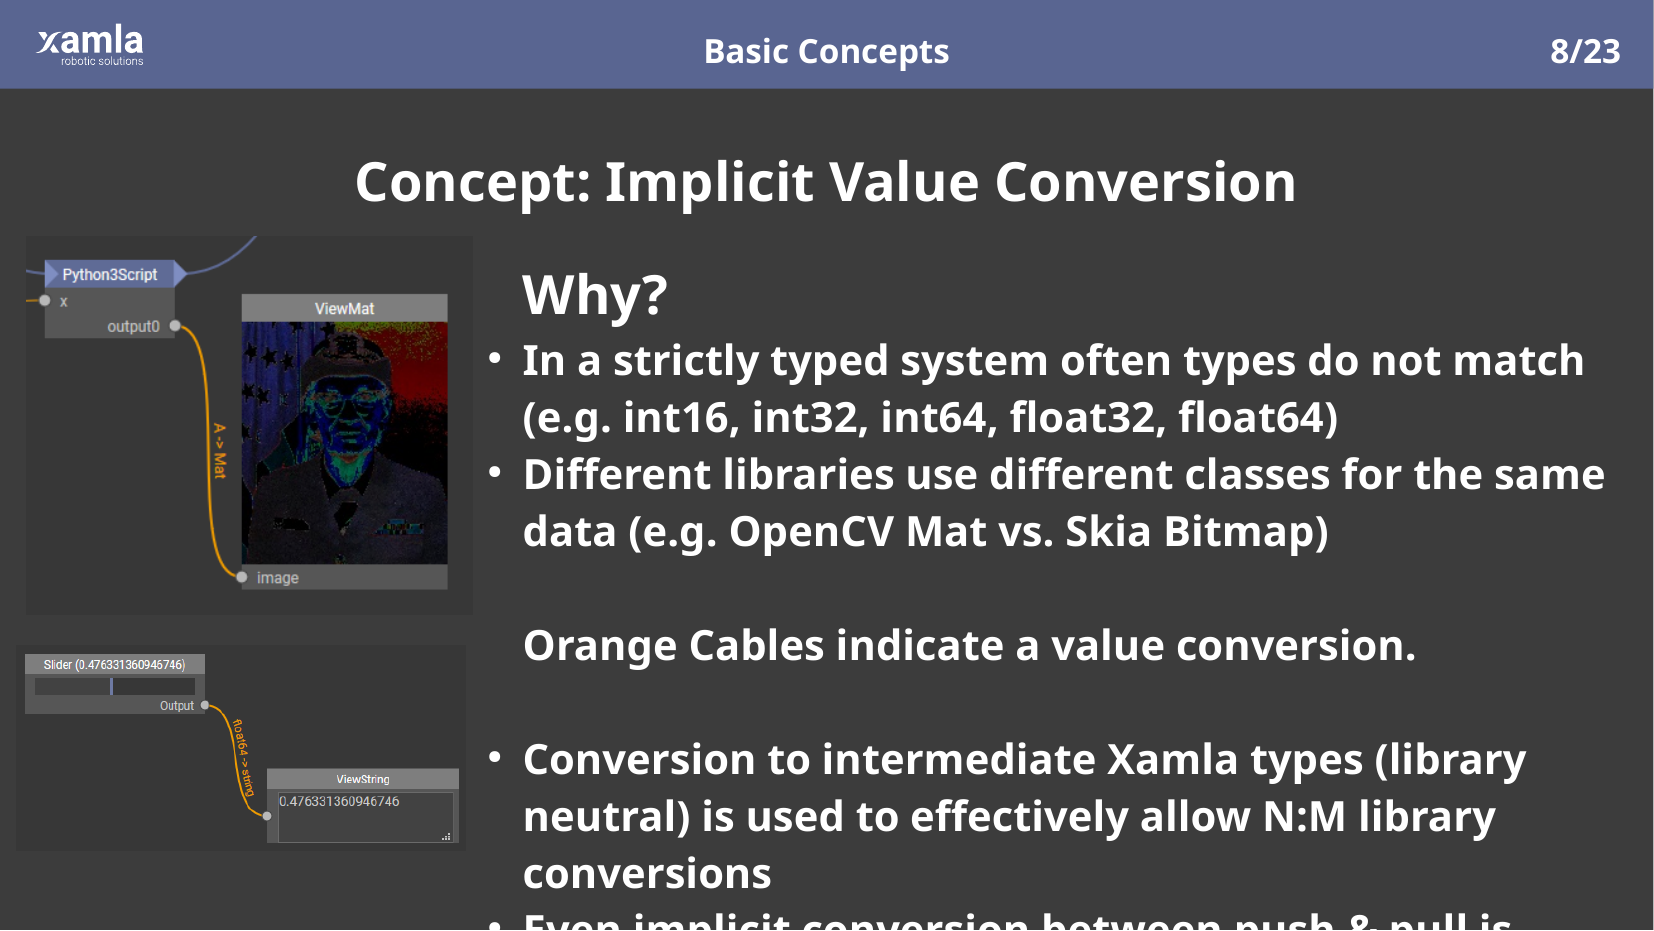

Basic Concepts
8/23
Concept: Implicit Value Conversion
Why?
In a strictly typed system often types do not match (e.g. int16, int32, int64, float32, float64)
Different libraries use different classes for the same data (e.g. OpenCV Mat vs. Skia Bitmap)
Orange Cables indicate a value conversion.
Conversion to intermediate Xamla types (library neutral) is used to effectively allow N:M library conversions
Even implicit conversion between push & pull is possible (e.g. IEnumerable ↔ IObservable)